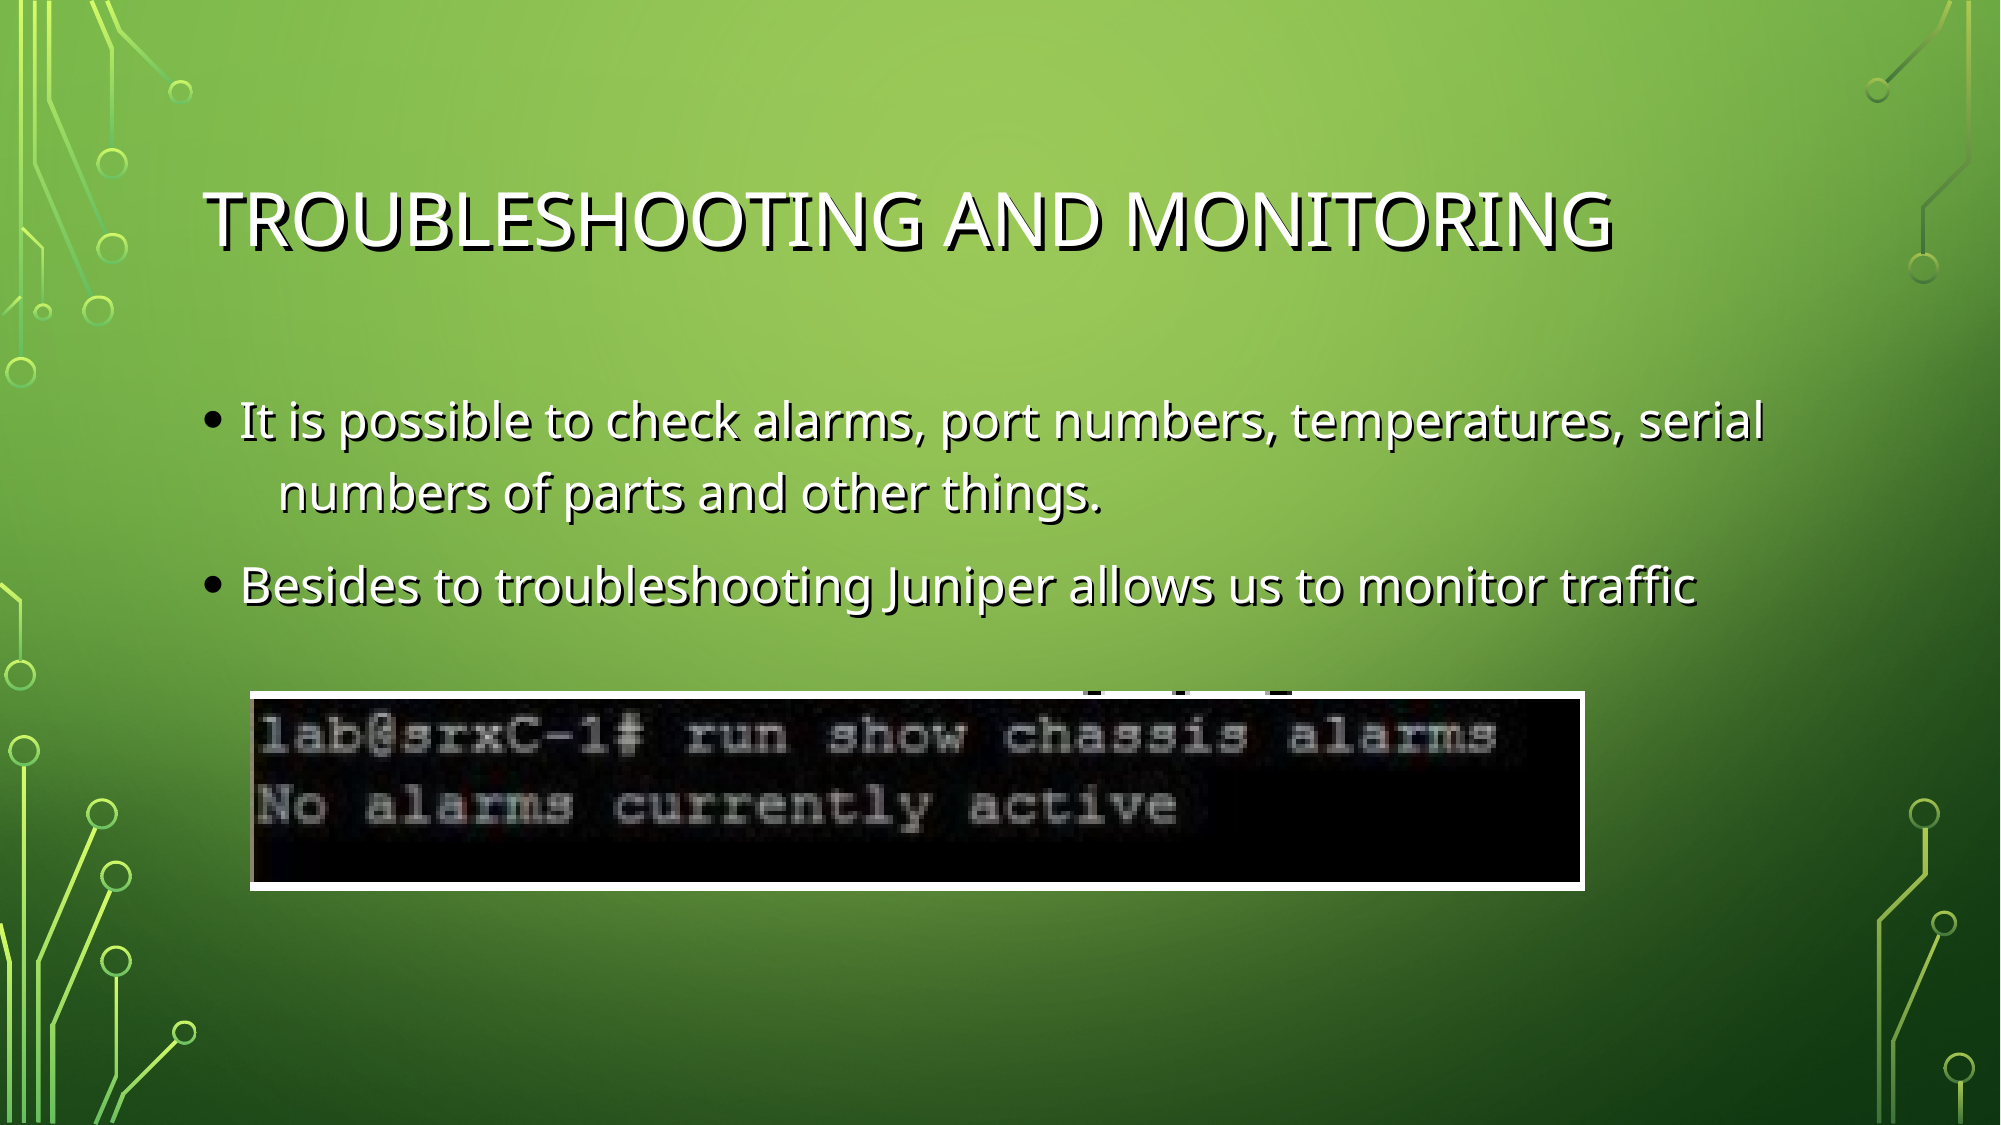

# Troubleshooting and monitoring
It is possible to check alarms, port numbers, temperatures, serial numbers of parts and other things.
Besides to troubleshooting Juniper allows us to monitor traffic